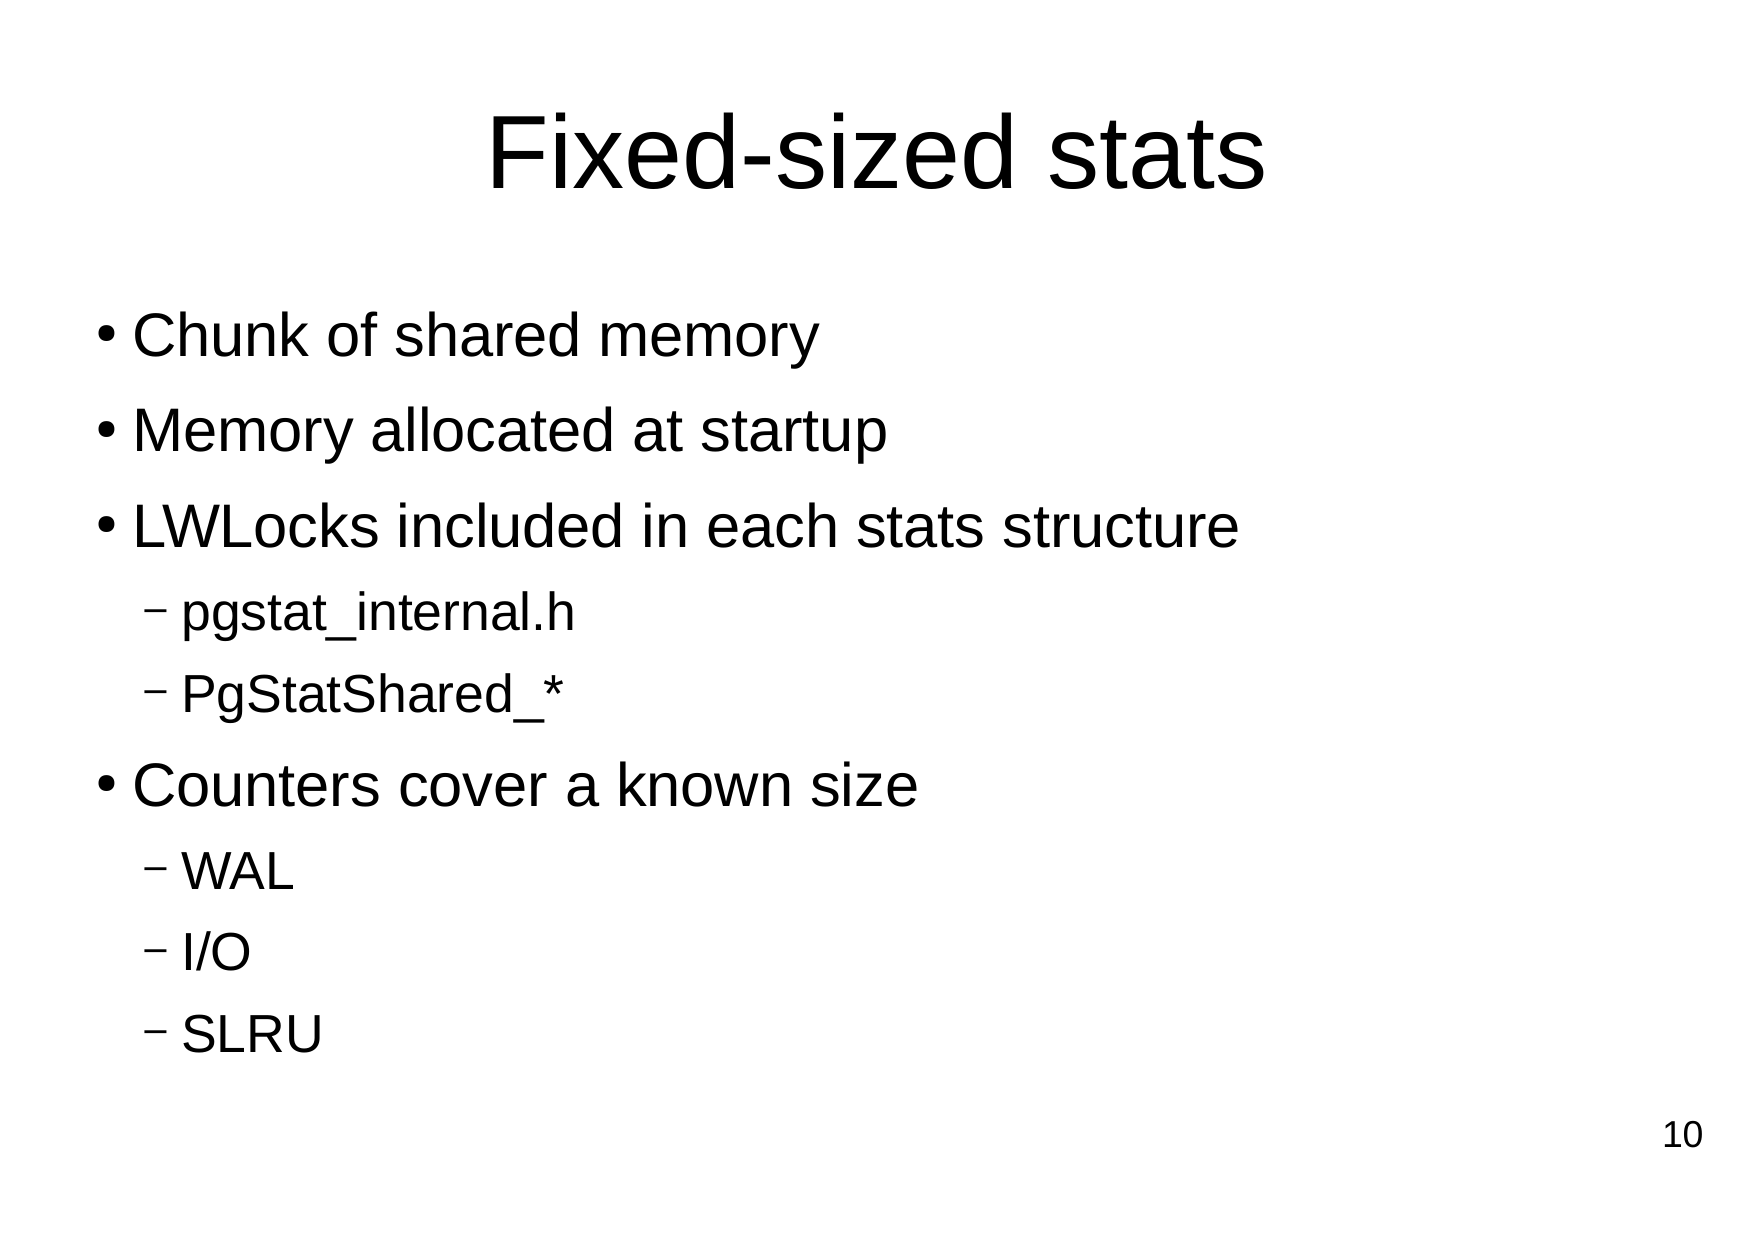

# Fixed-sized stats
Chunk of shared memory
Memory allocated at startup
LWLocks included in each stats structure
pgstat_internal.h
PgStatShared_*
Counters cover a known size
WAL
I/O
SLRU